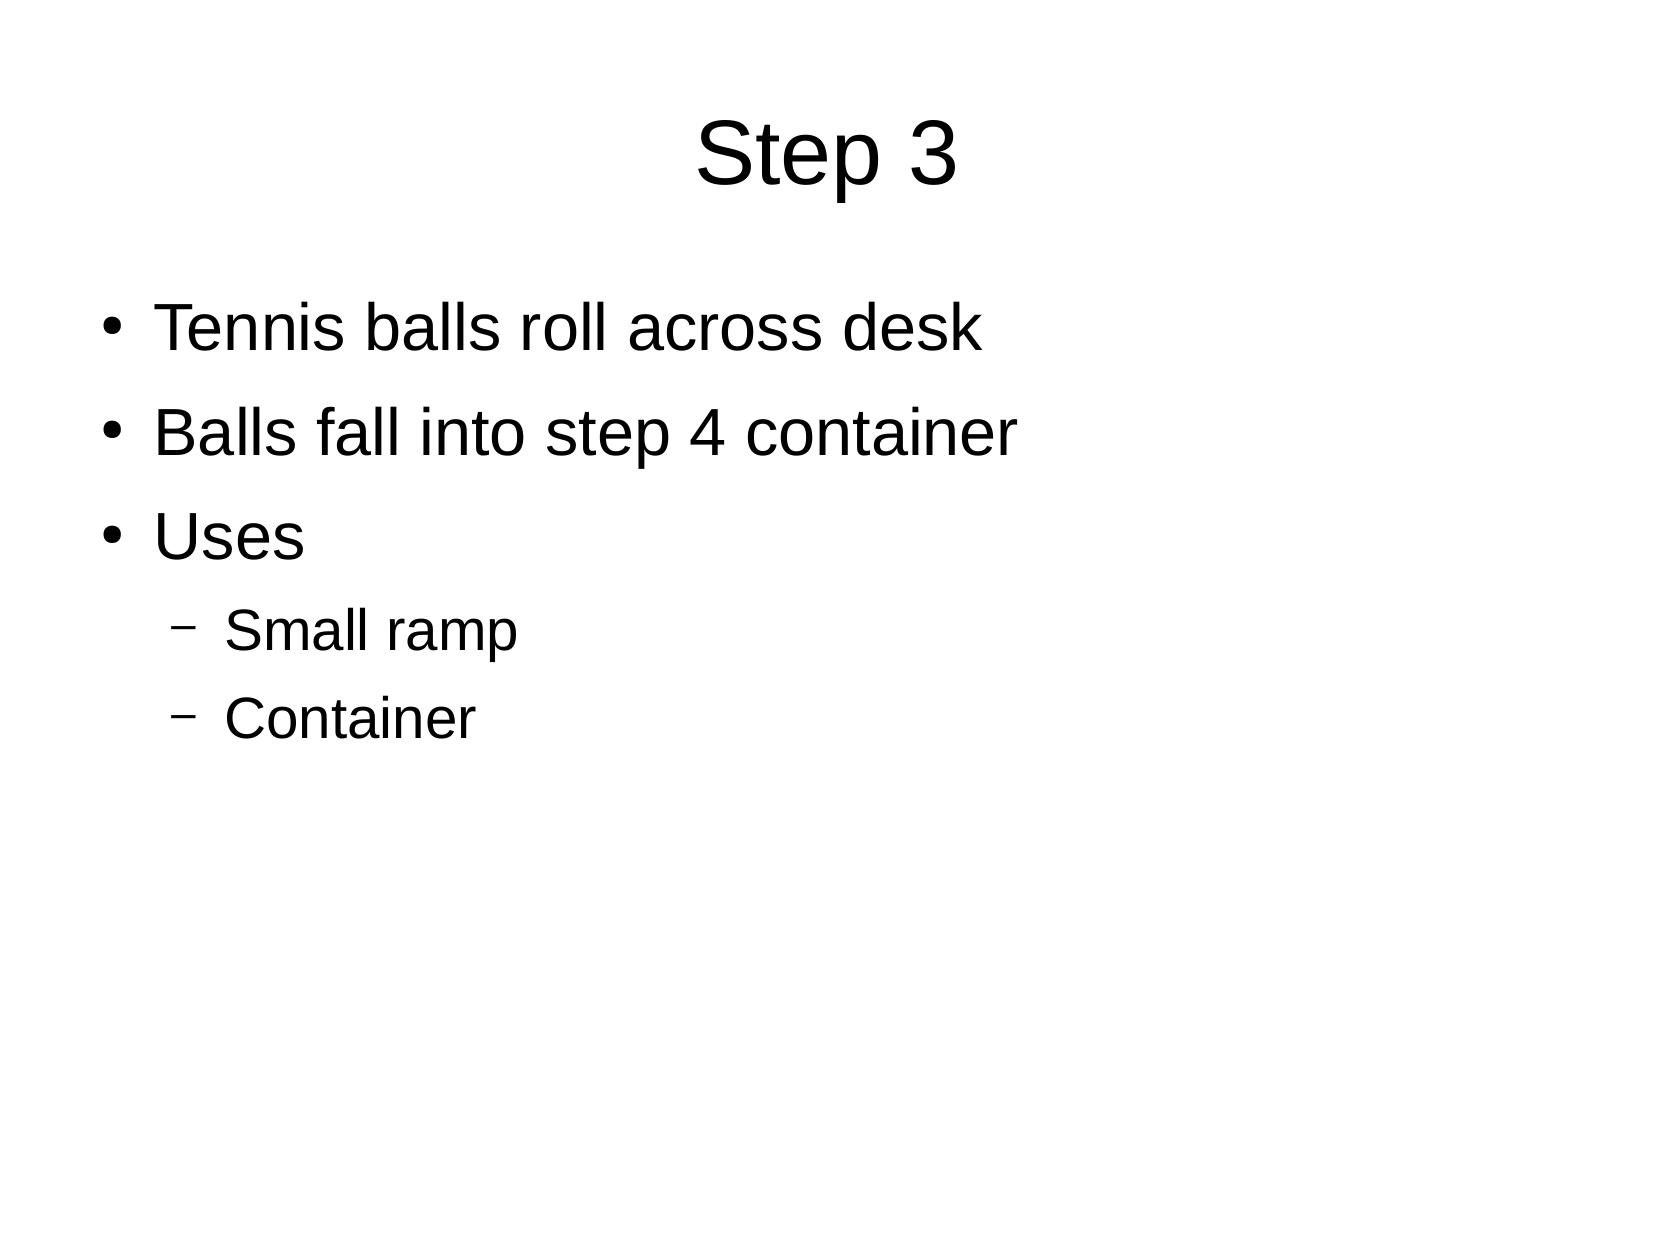

# Step 3
Tennis balls roll across desk
Balls fall into step 4 container
Uses
Small ramp
Container